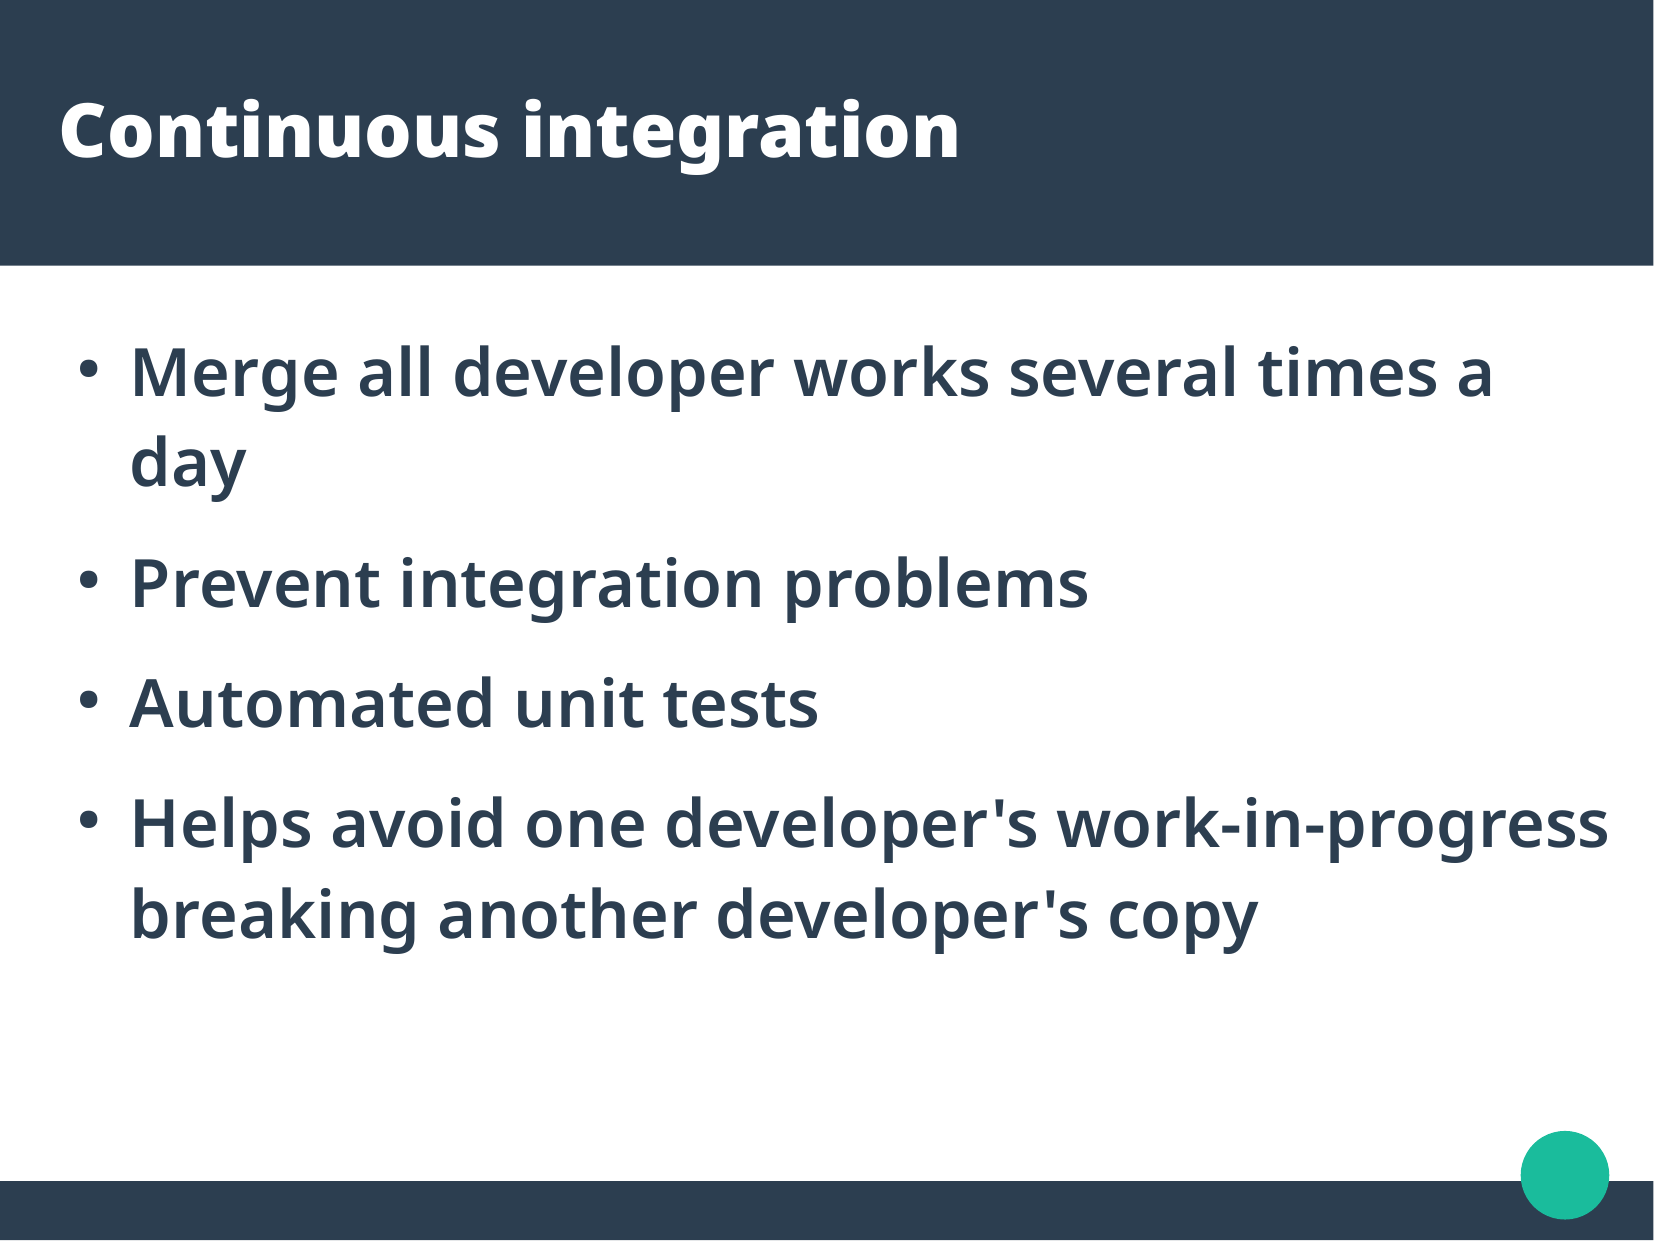

# Continuous integration
Merge all developer works several times a day
Prevent integration problems
Automated unit tests
Helps avoid one developer's work-in-progress breaking another developer's copy